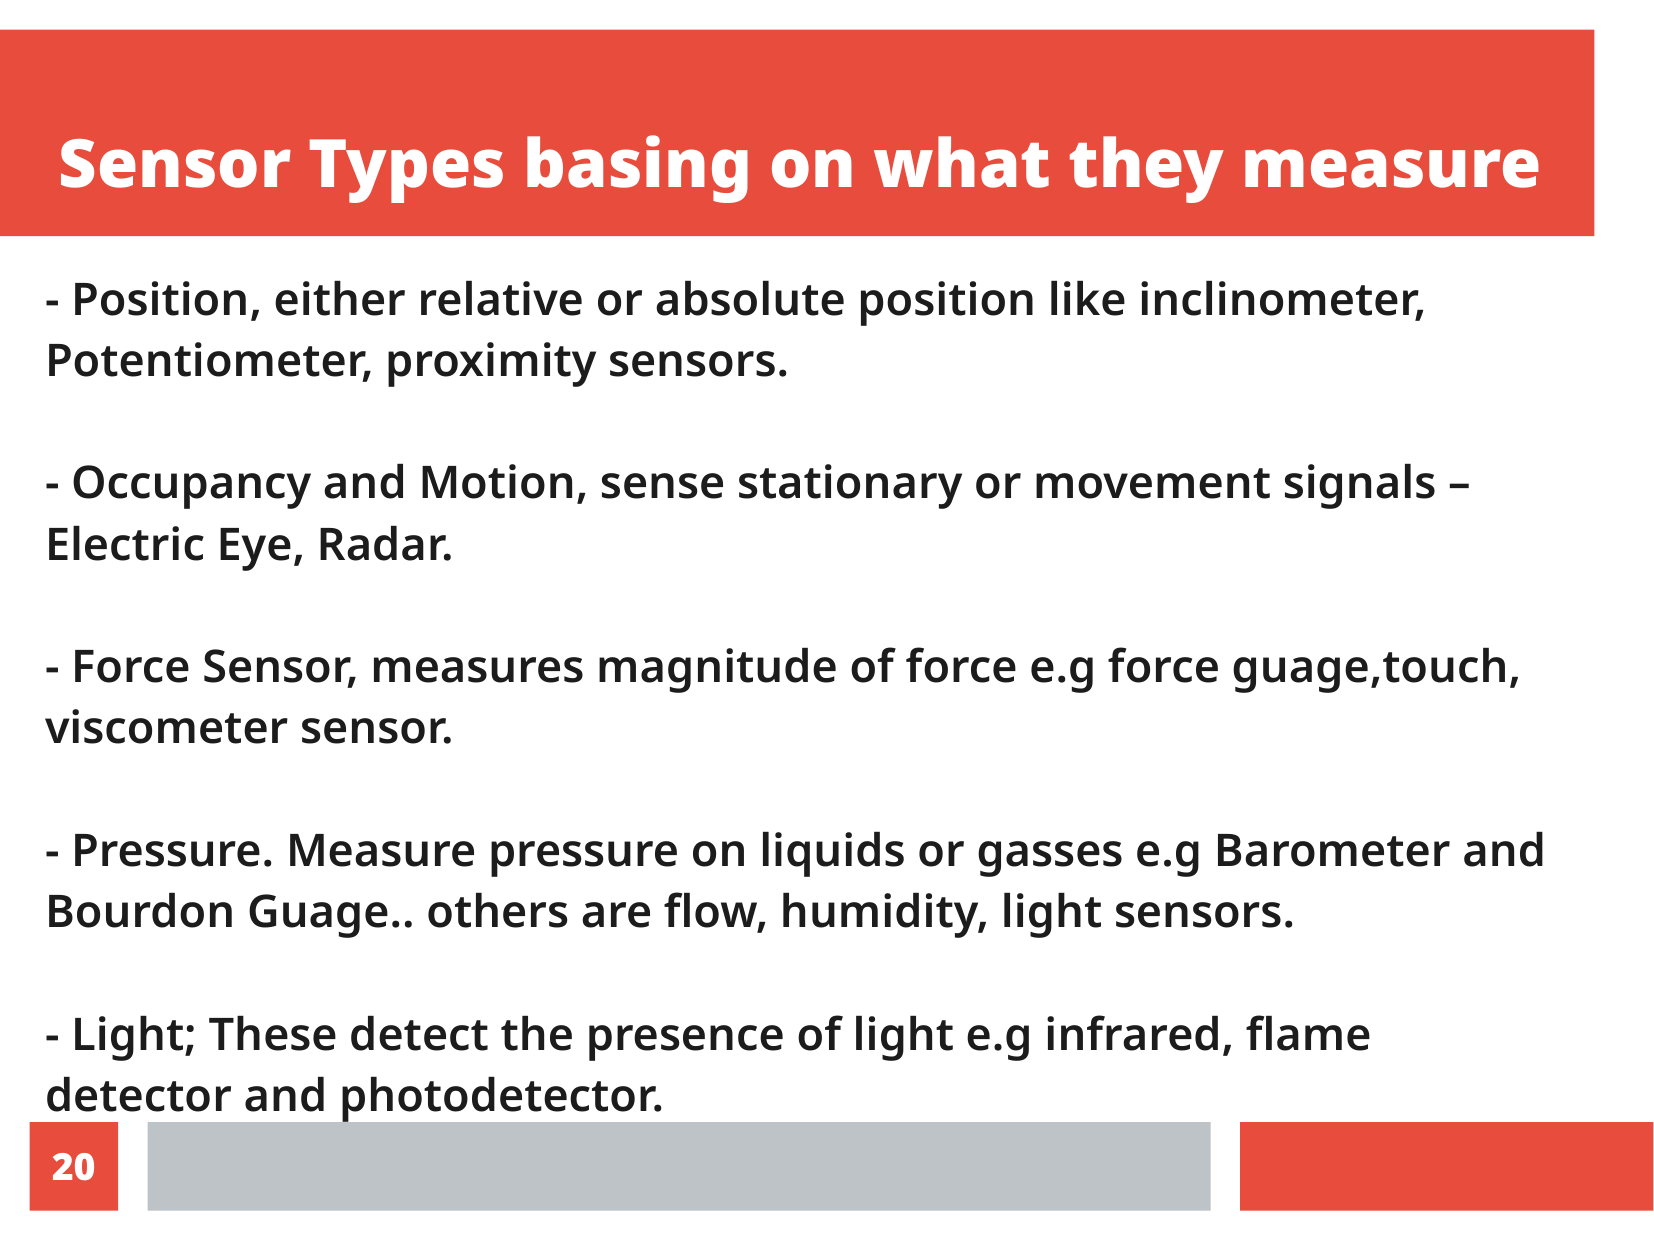

# Sensor Types basing on what they measure
- Position, either relative or absolute position like inclinometer, Potentiometer, proximity sensors.
- Occupancy and Motion, sense stationary or movement signals – Electric Eye, Radar.
- Force Sensor, measures magnitude of force e.g force guage,touch, viscometer sensor.
- Pressure. Measure pressure on liquids or gasses e.g Barometer and Bourdon Guage.. others are flow, humidity, light sensors.
- Light; These detect the presence of light e.g infrared, flame detector and photodetector.
20